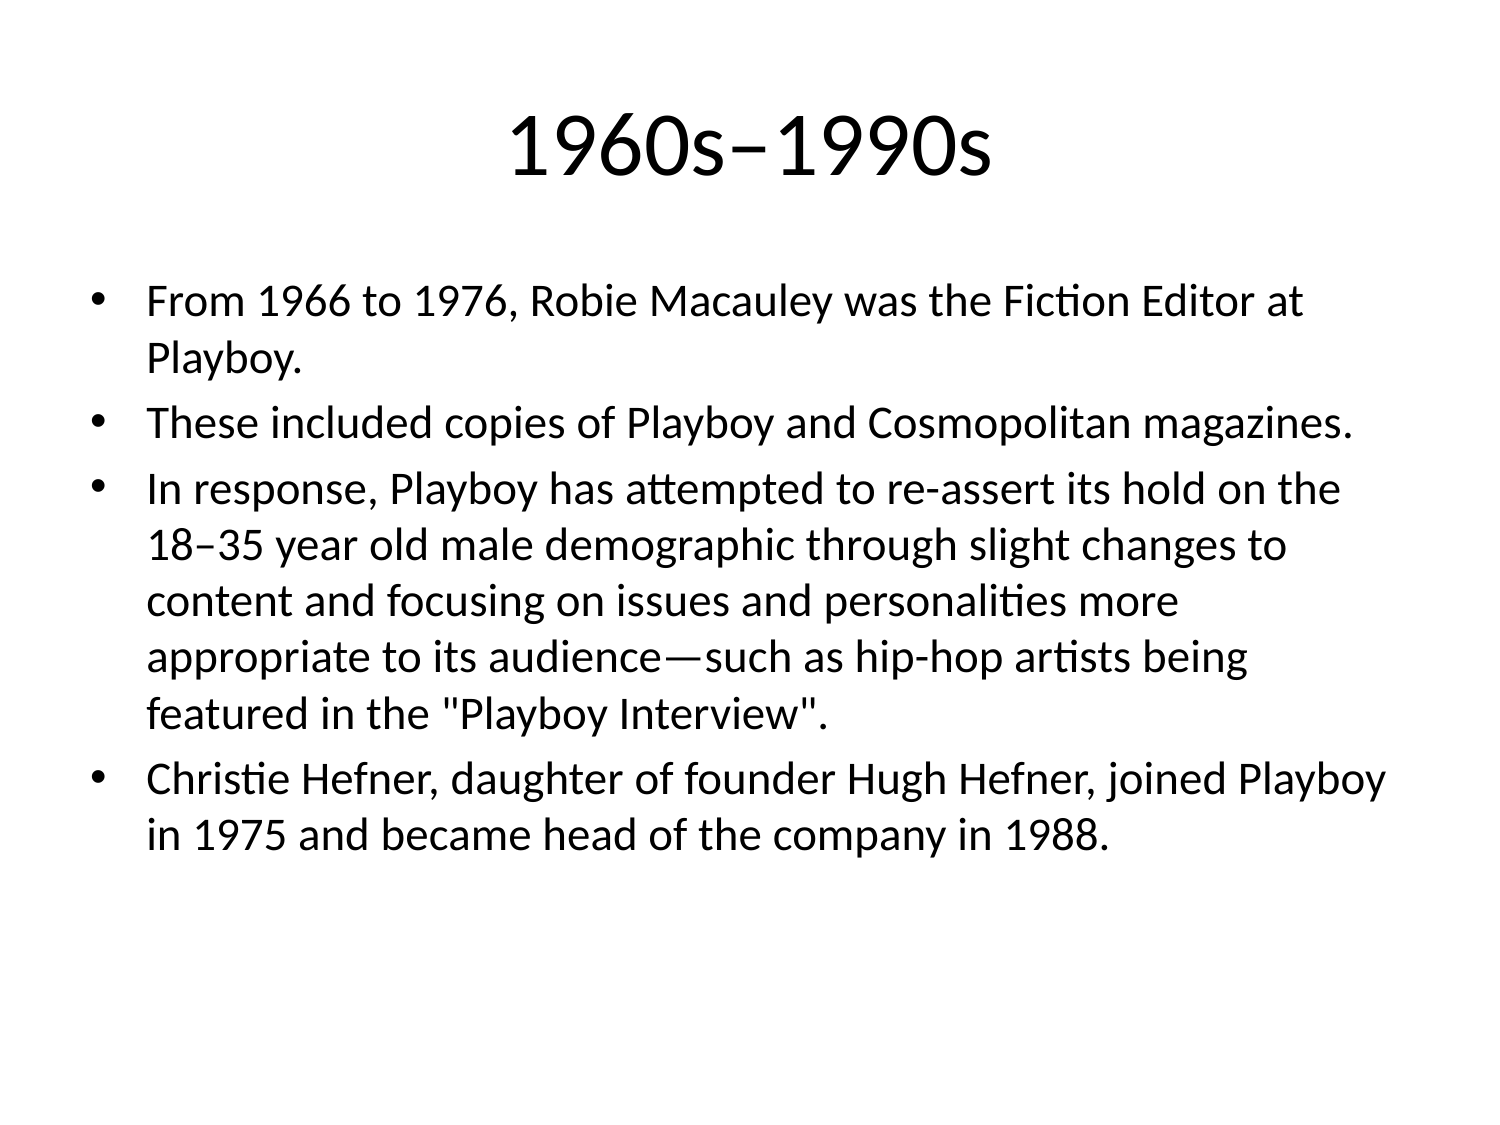

# 1960s–1990s
From 1966 to 1976, Robie Macauley was the Fiction Editor at Playboy.
These included copies of Playboy and Cosmopolitan magazines.
In response, Playboy has attempted to re-assert its hold on the 18–35 year old male demographic through slight changes to content and focusing on issues and personalities more appropriate to its audience—such as hip-hop artists being featured in the "Playboy Interview".
Christie Hefner, daughter of founder Hugh Hefner, joined Playboy in 1975 and became head of the company in 1988.